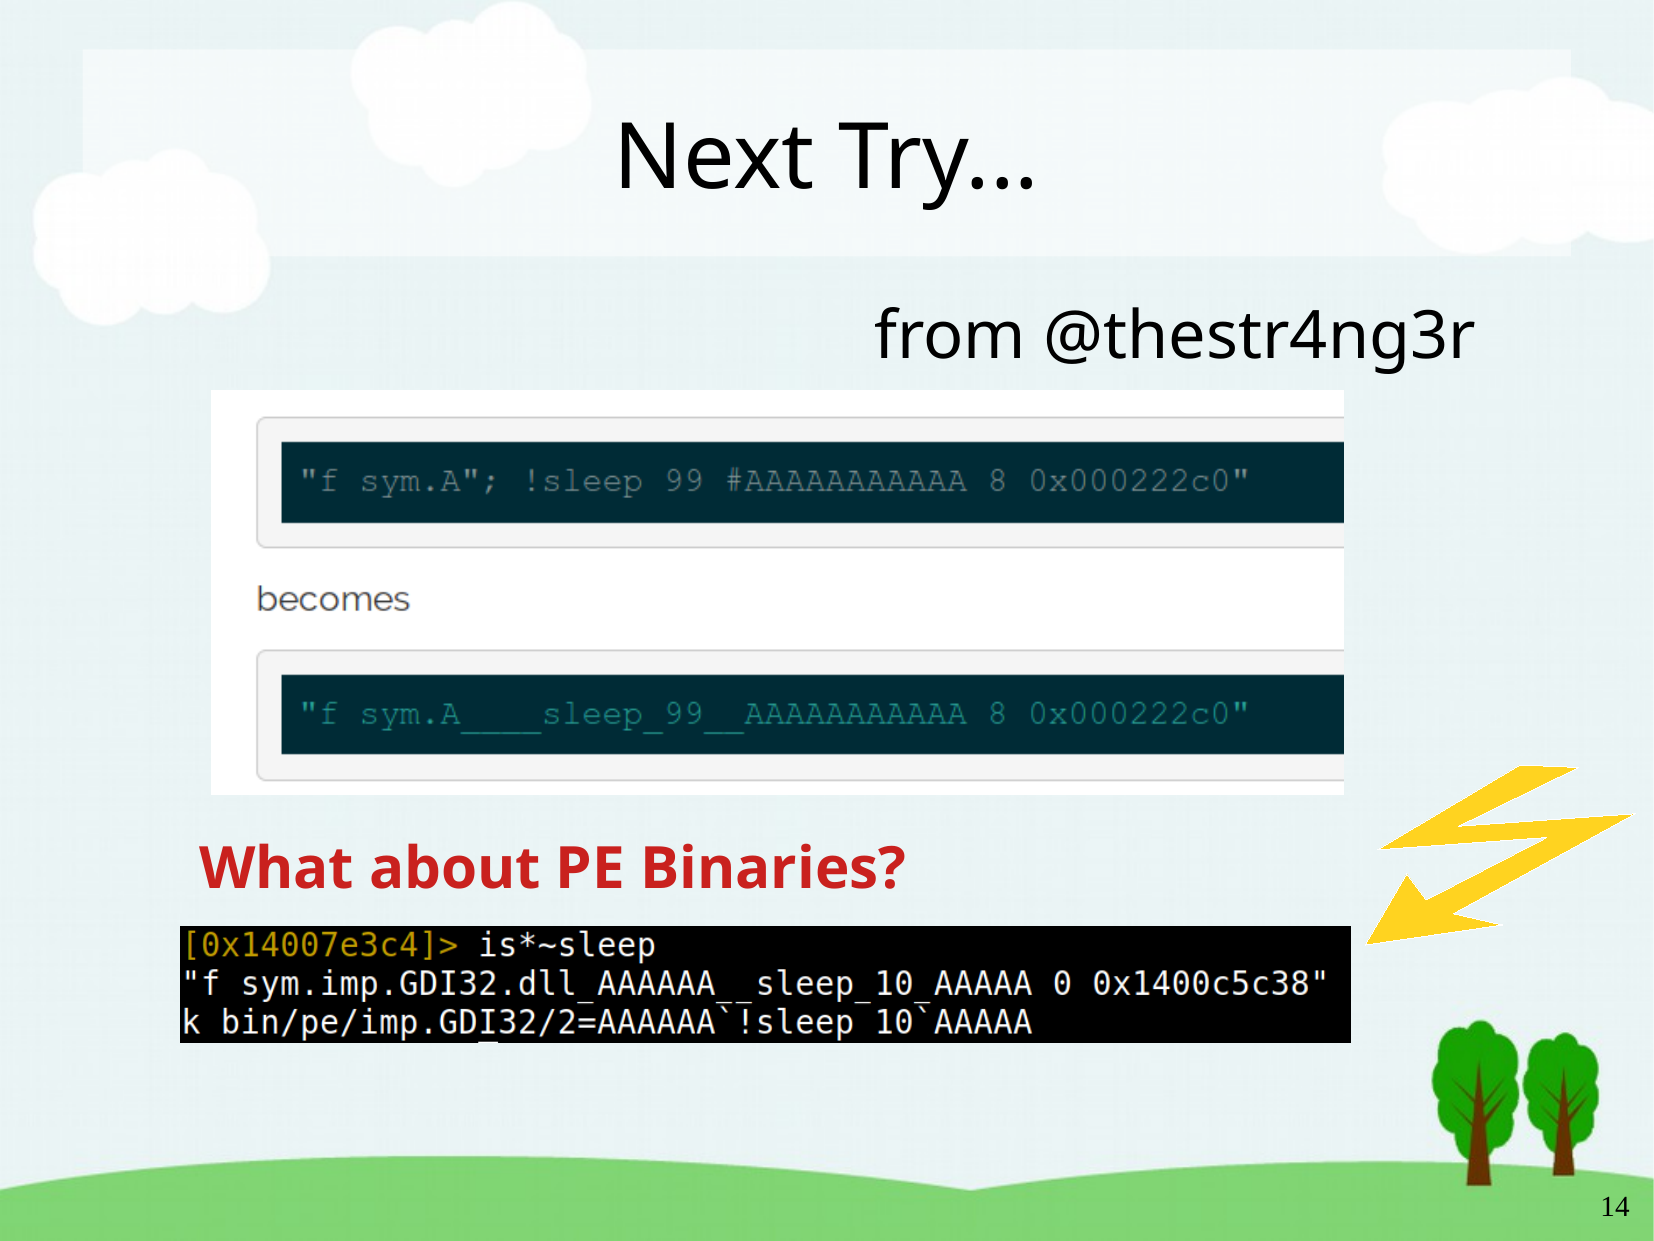

# Next Try...
from @thestr4ng3r
What about PE Binaries?
14